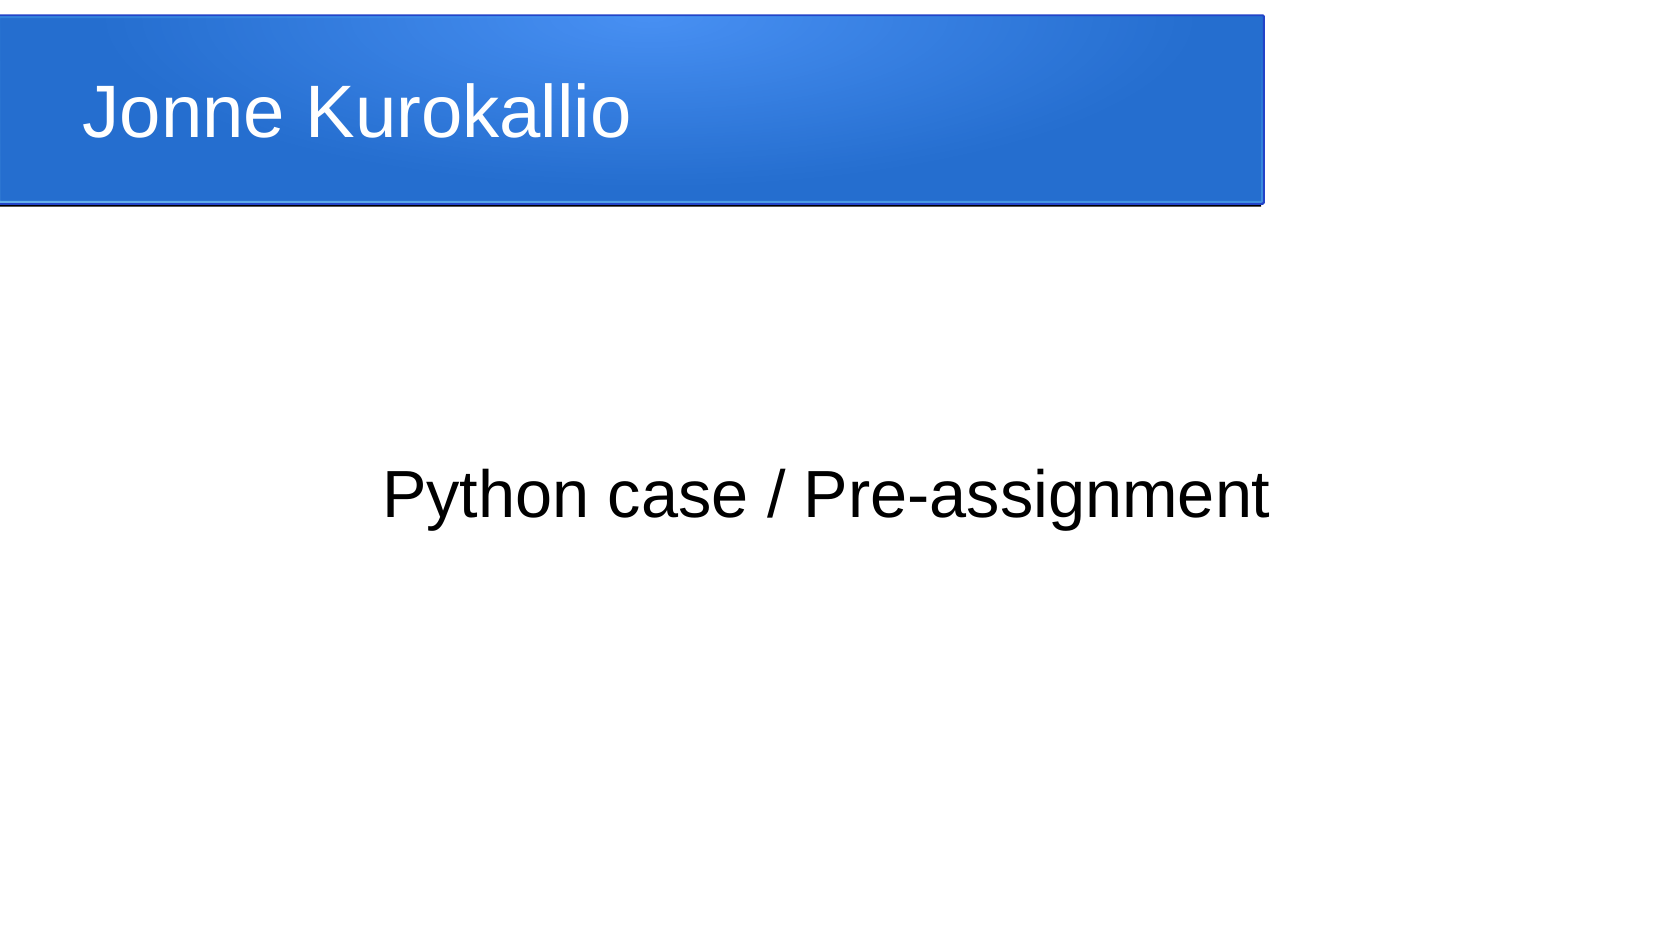

# Jonne Kurokallio
Python case / Pre-assignment